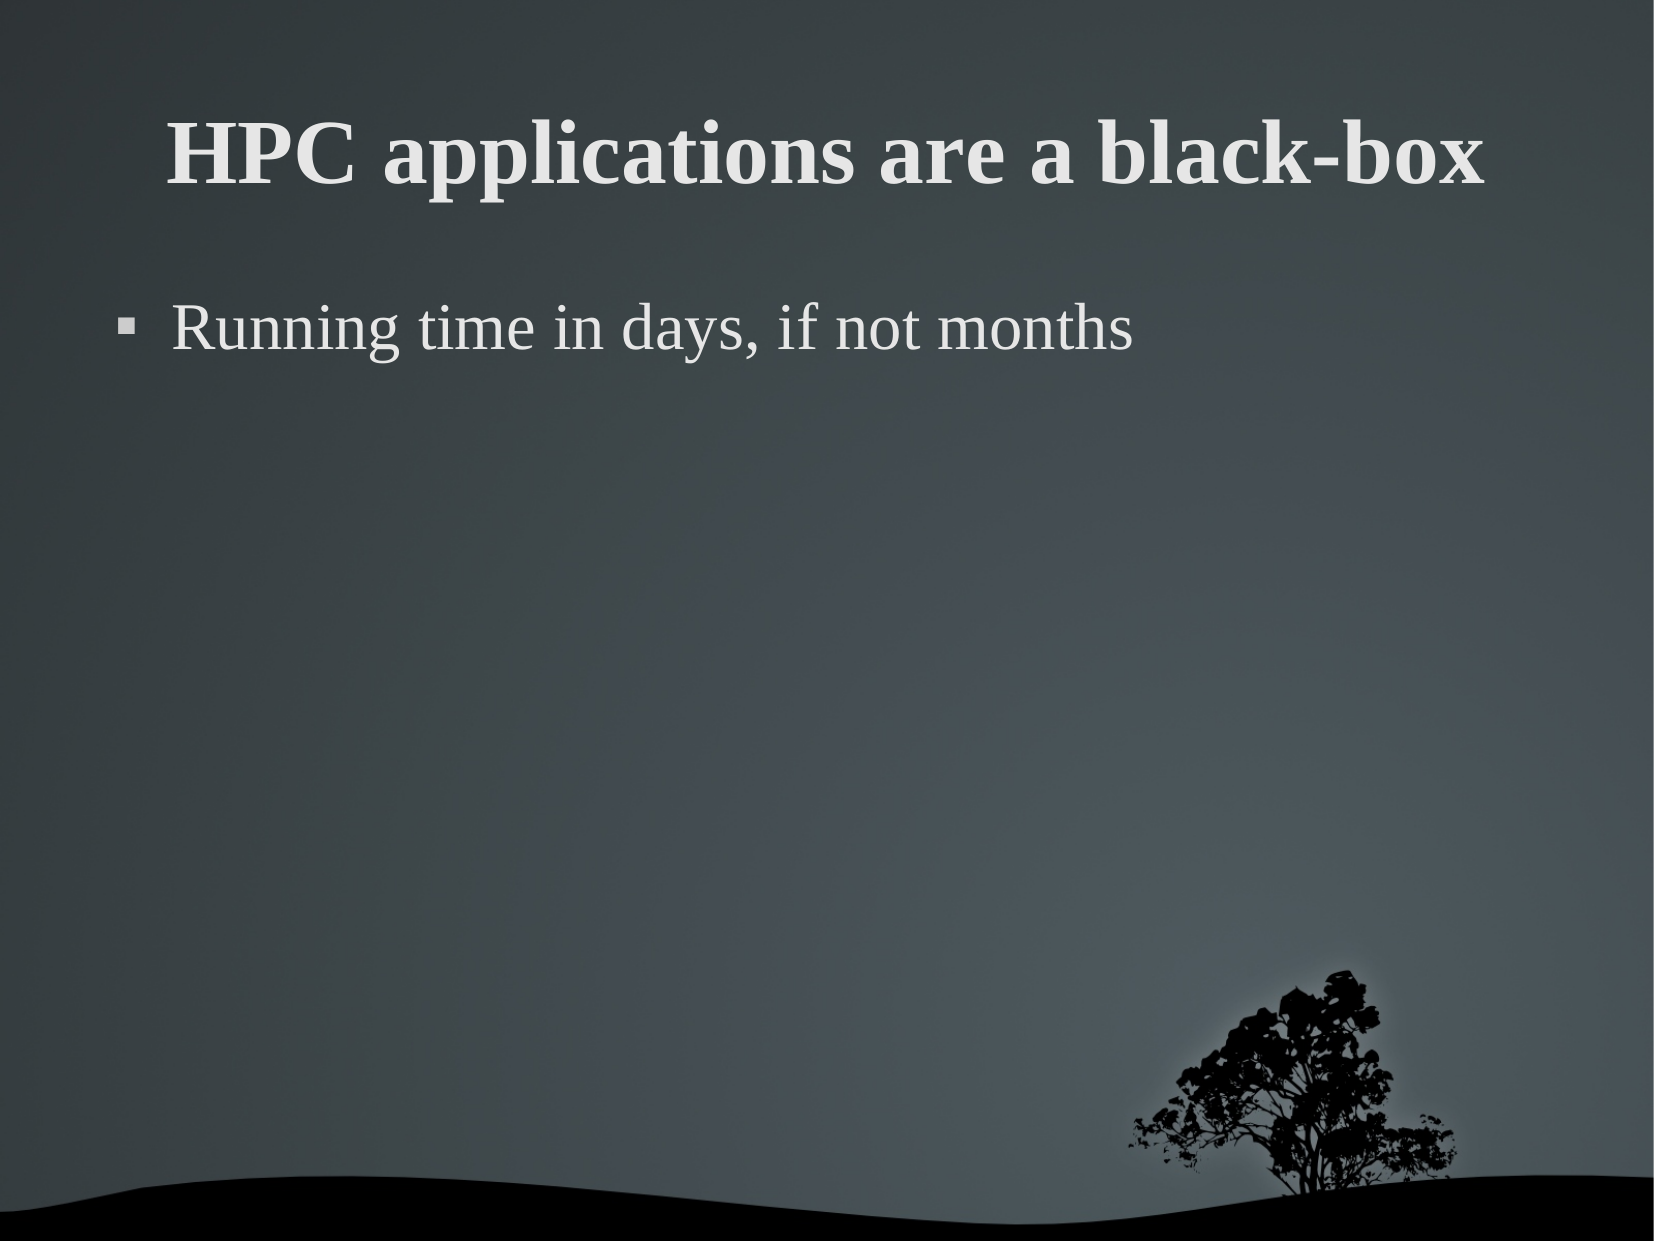

# HPC applications are a black-box
Running time in days, if not months